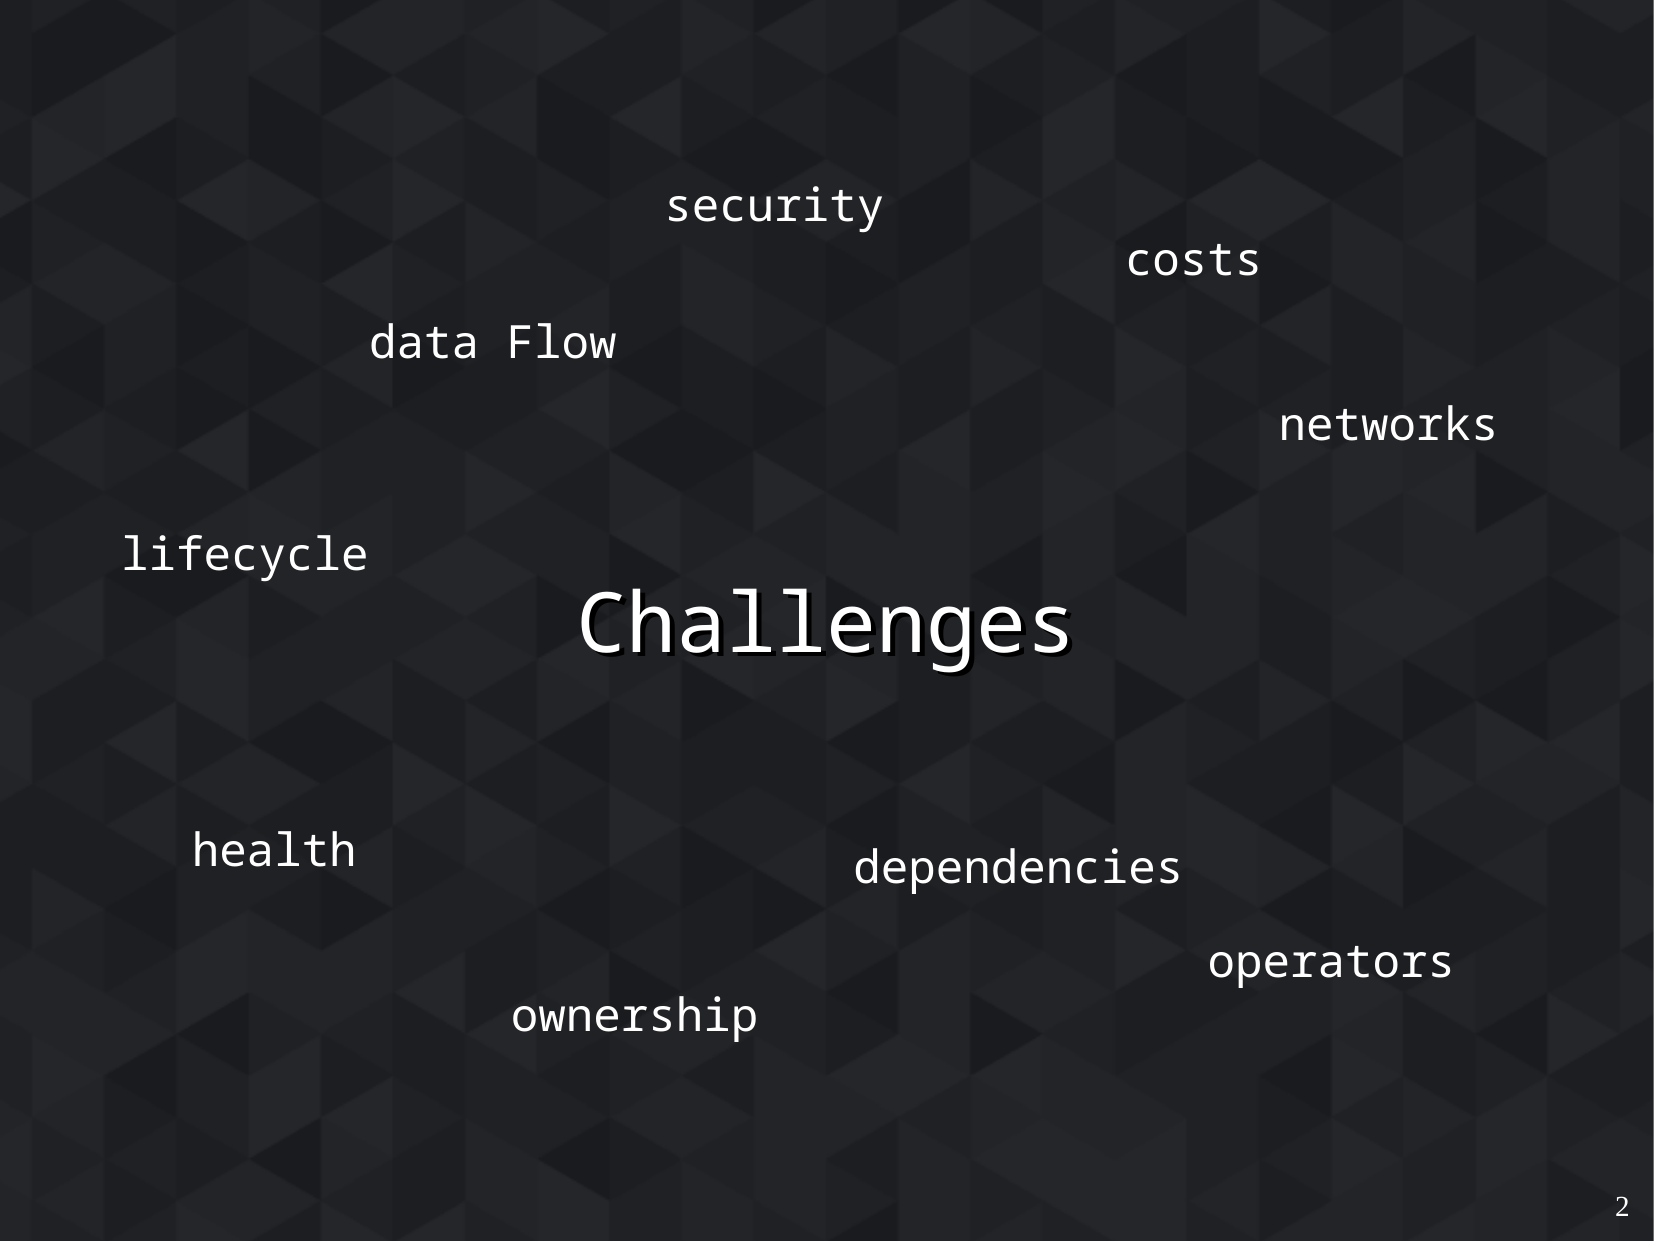

security
costs
data Flow
networks
lifecycle
# Challenges
health
dependencies
operators
ownership
2